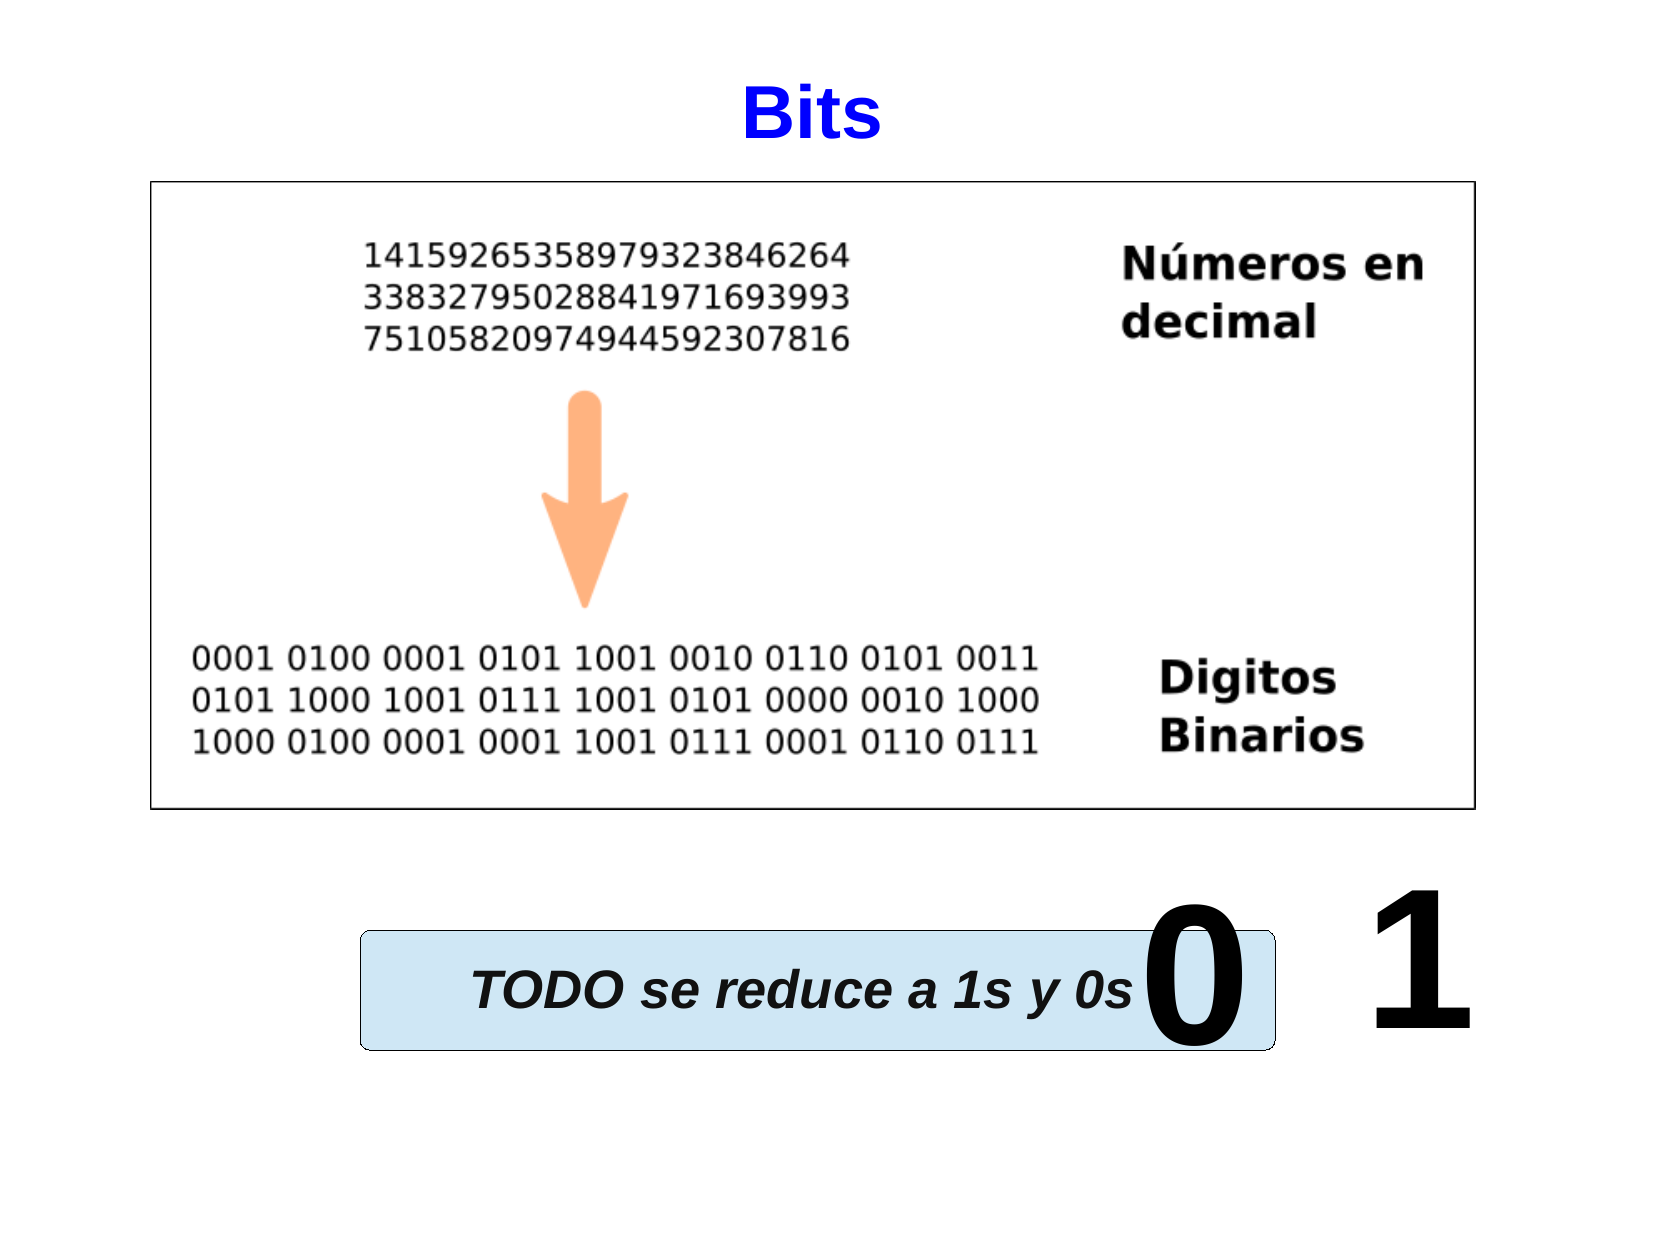

Bits
1
0
TODO se reduce a 1s y 0s